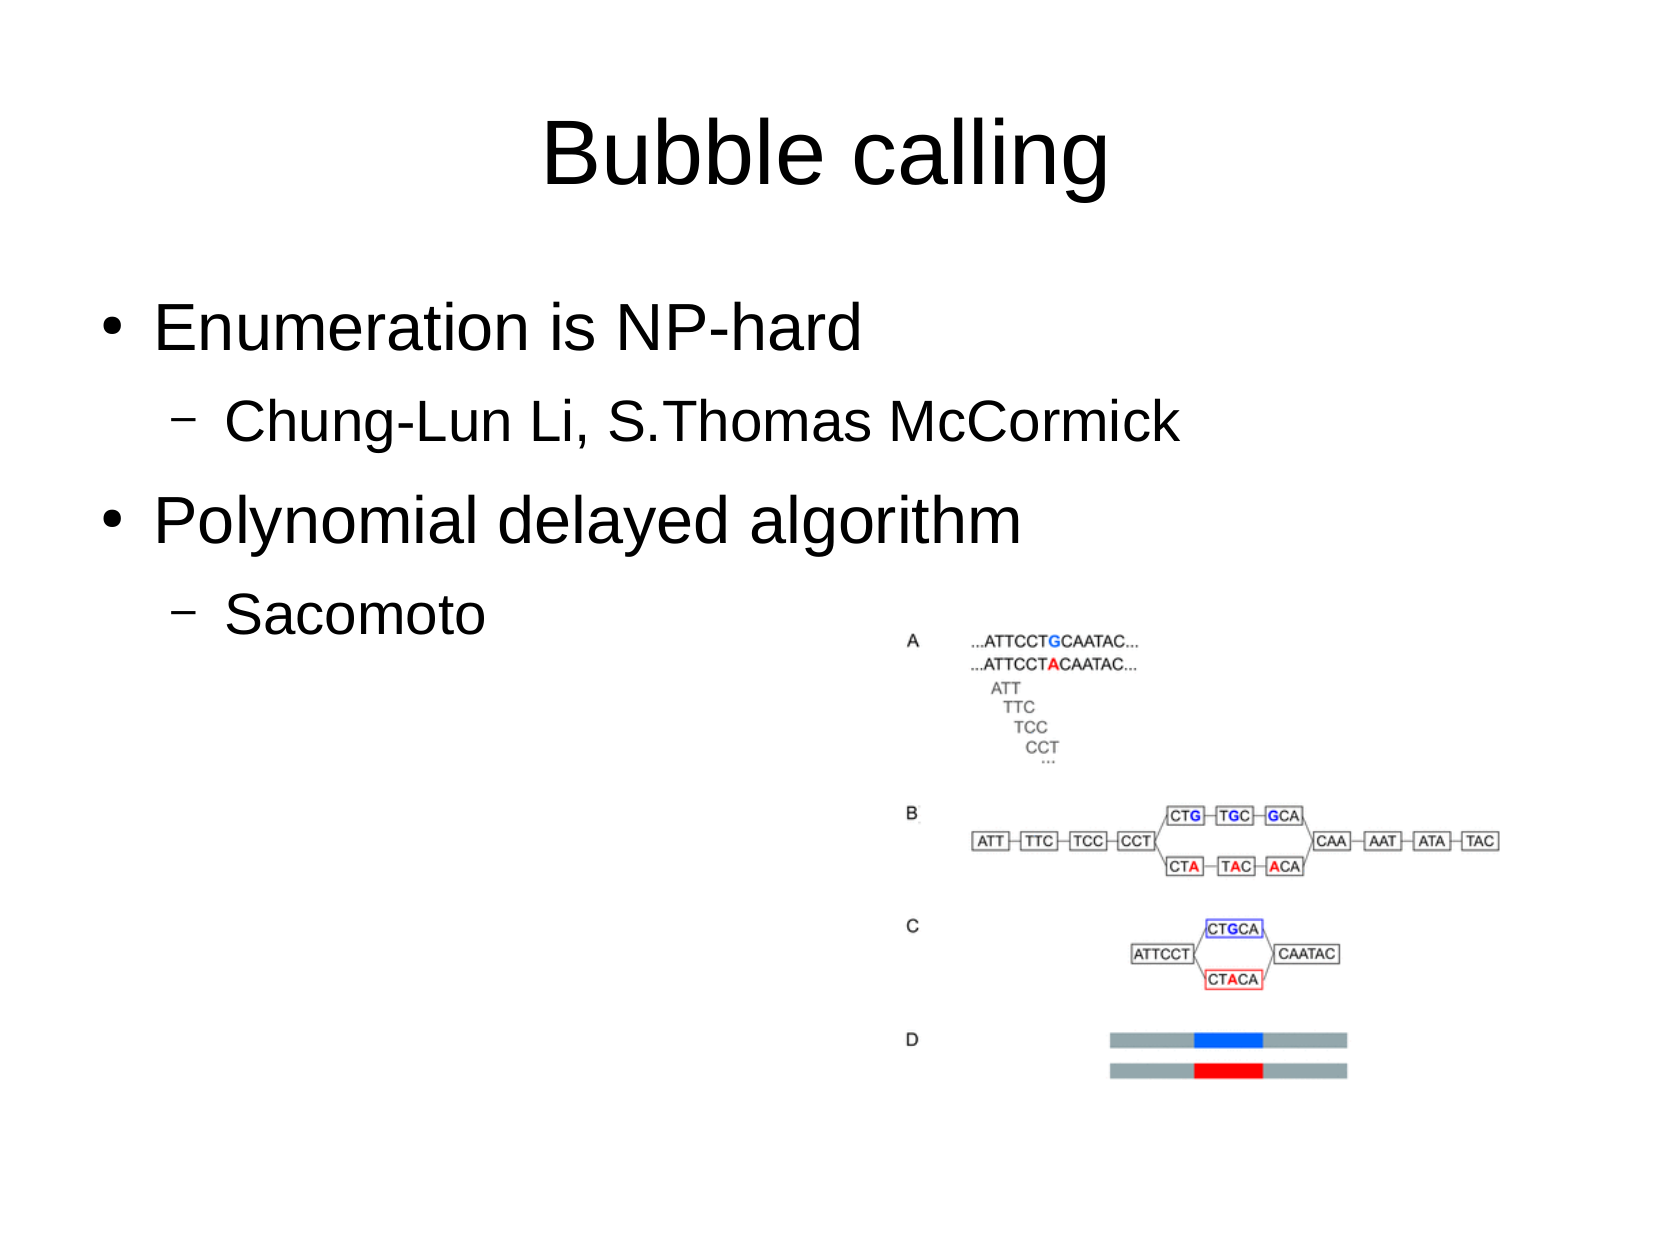

# Bubble calling
Enumeration is NP-hard
Chung-Lun Li, S.Thomas McCormick
Polynomial delayed algorithm
Sacomoto